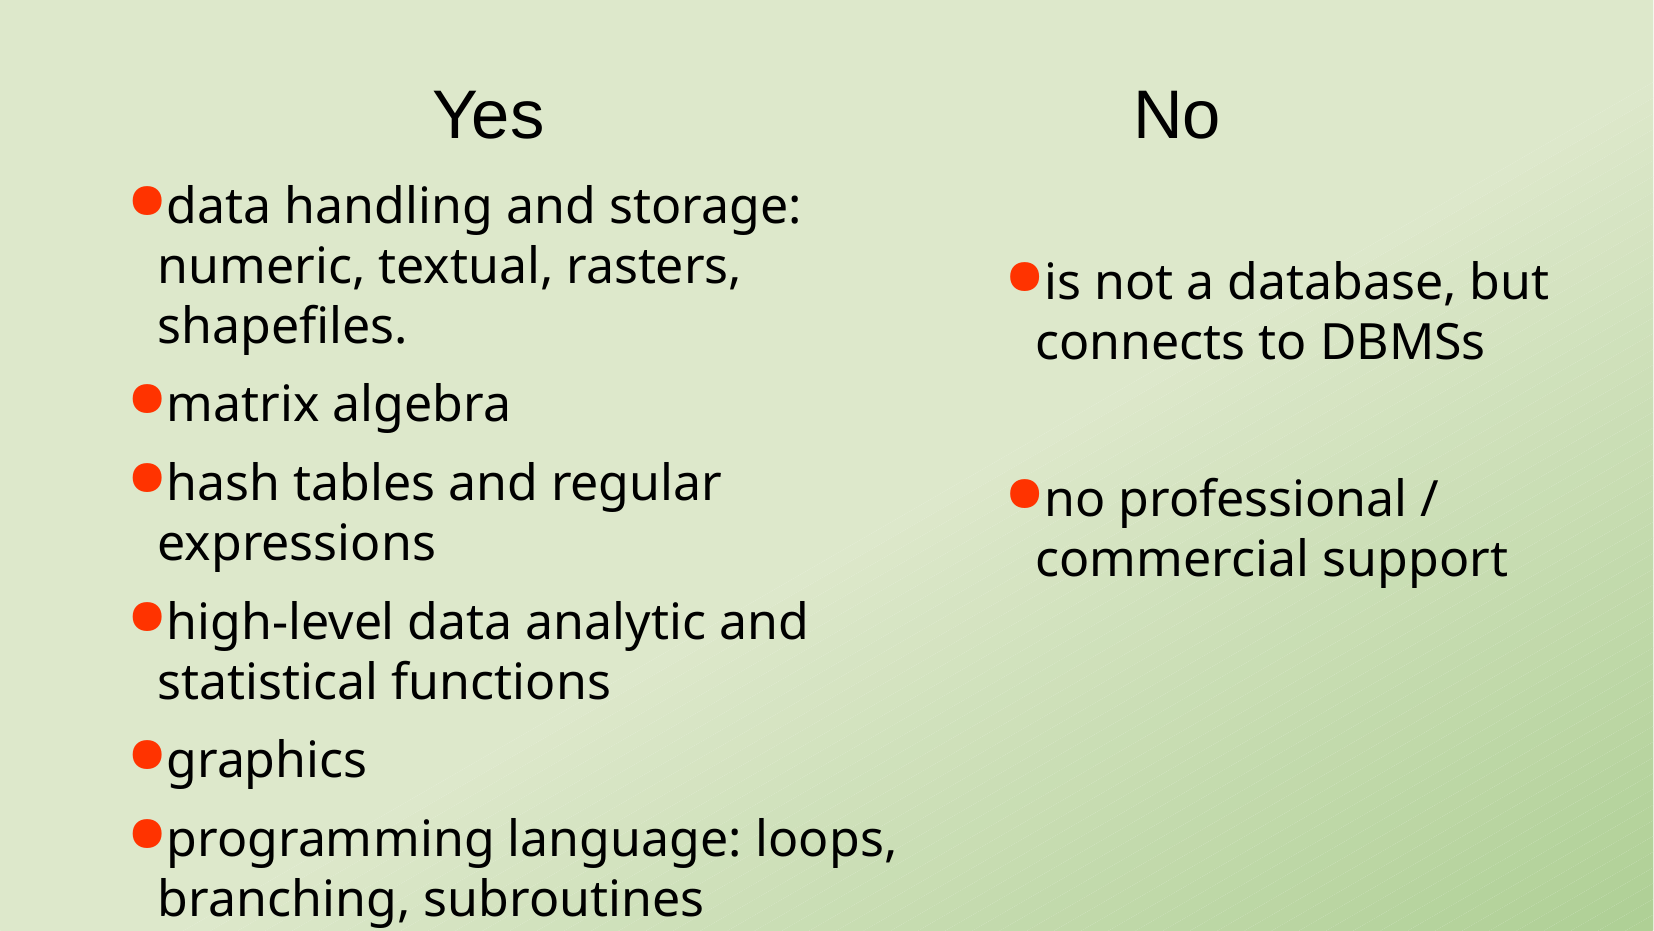

# Yes No
data handling and storage: numeric, textual, rasters, shapefiles.
matrix algebra
hash tables and regular expressions
high-level data analytic and statistical functions
graphics
programming language: loops, branching, subroutines
is not a database, but connects to DBMSs
no professional / commercial support